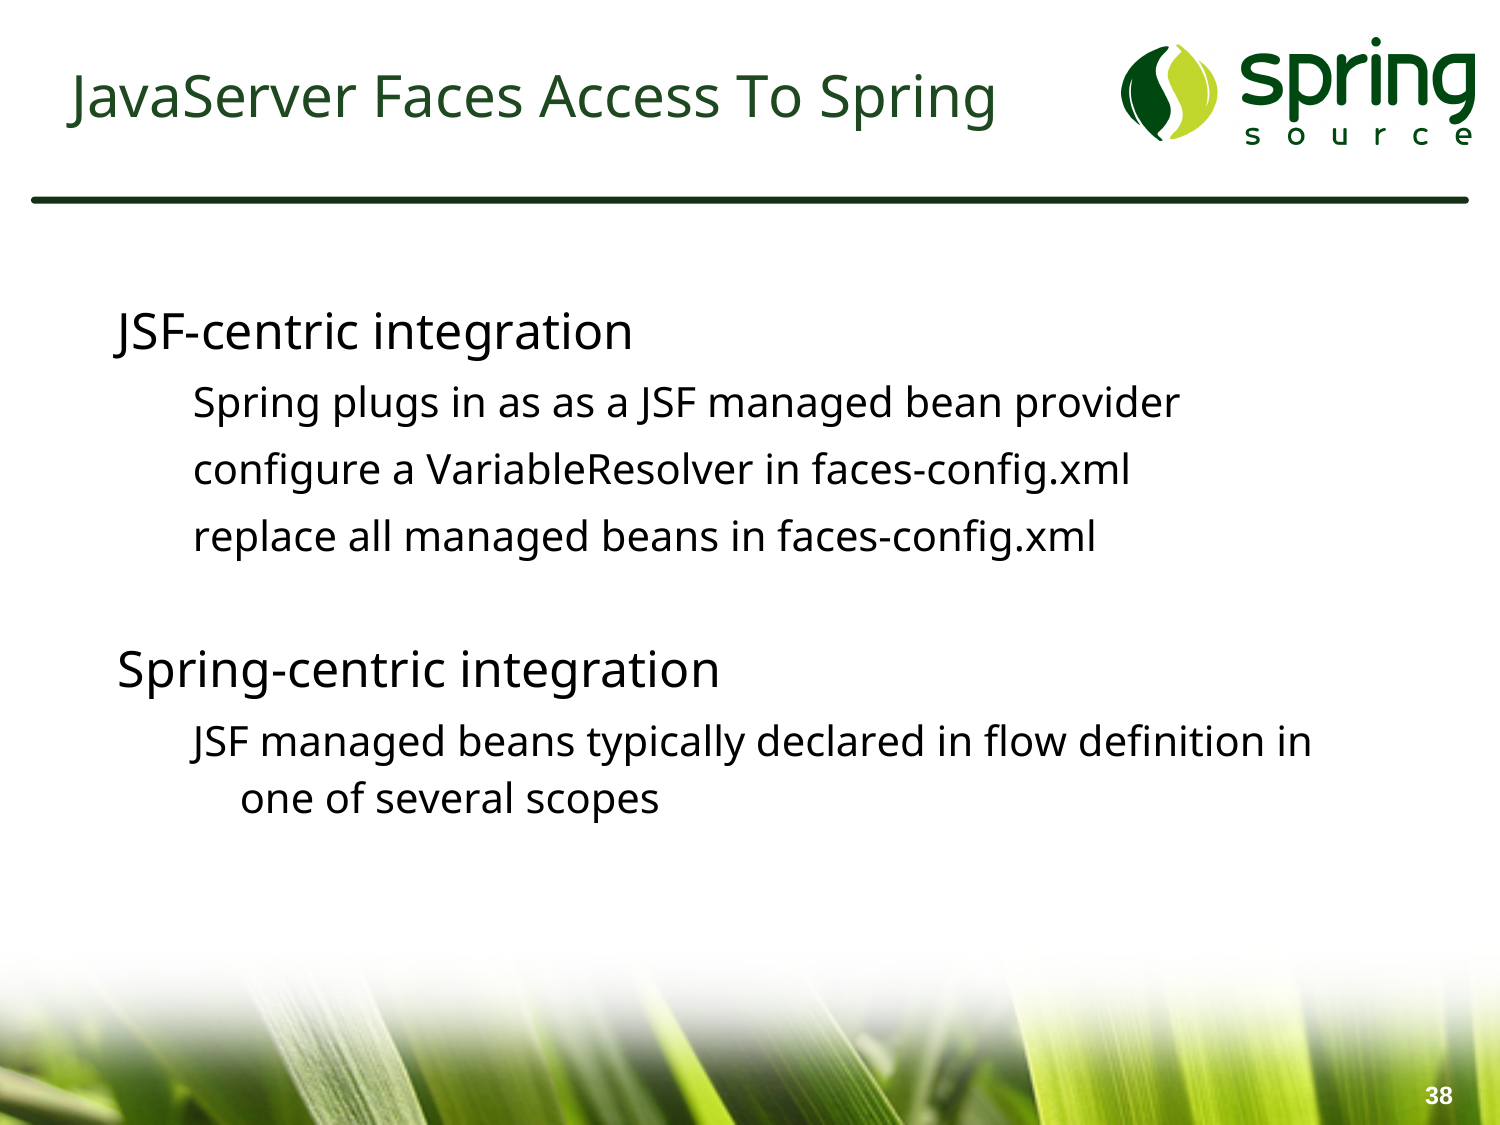

# JavaServer Faces Access To Spring
JSF-centric integration
Spring plugs in as as a JSF managed bean provider
configure a VariableResolver in faces-config.xml
replace all managed beans in faces-config.xml
Spring-centric integration
JSF managed beans typically declared in flow definition in one of several scopes